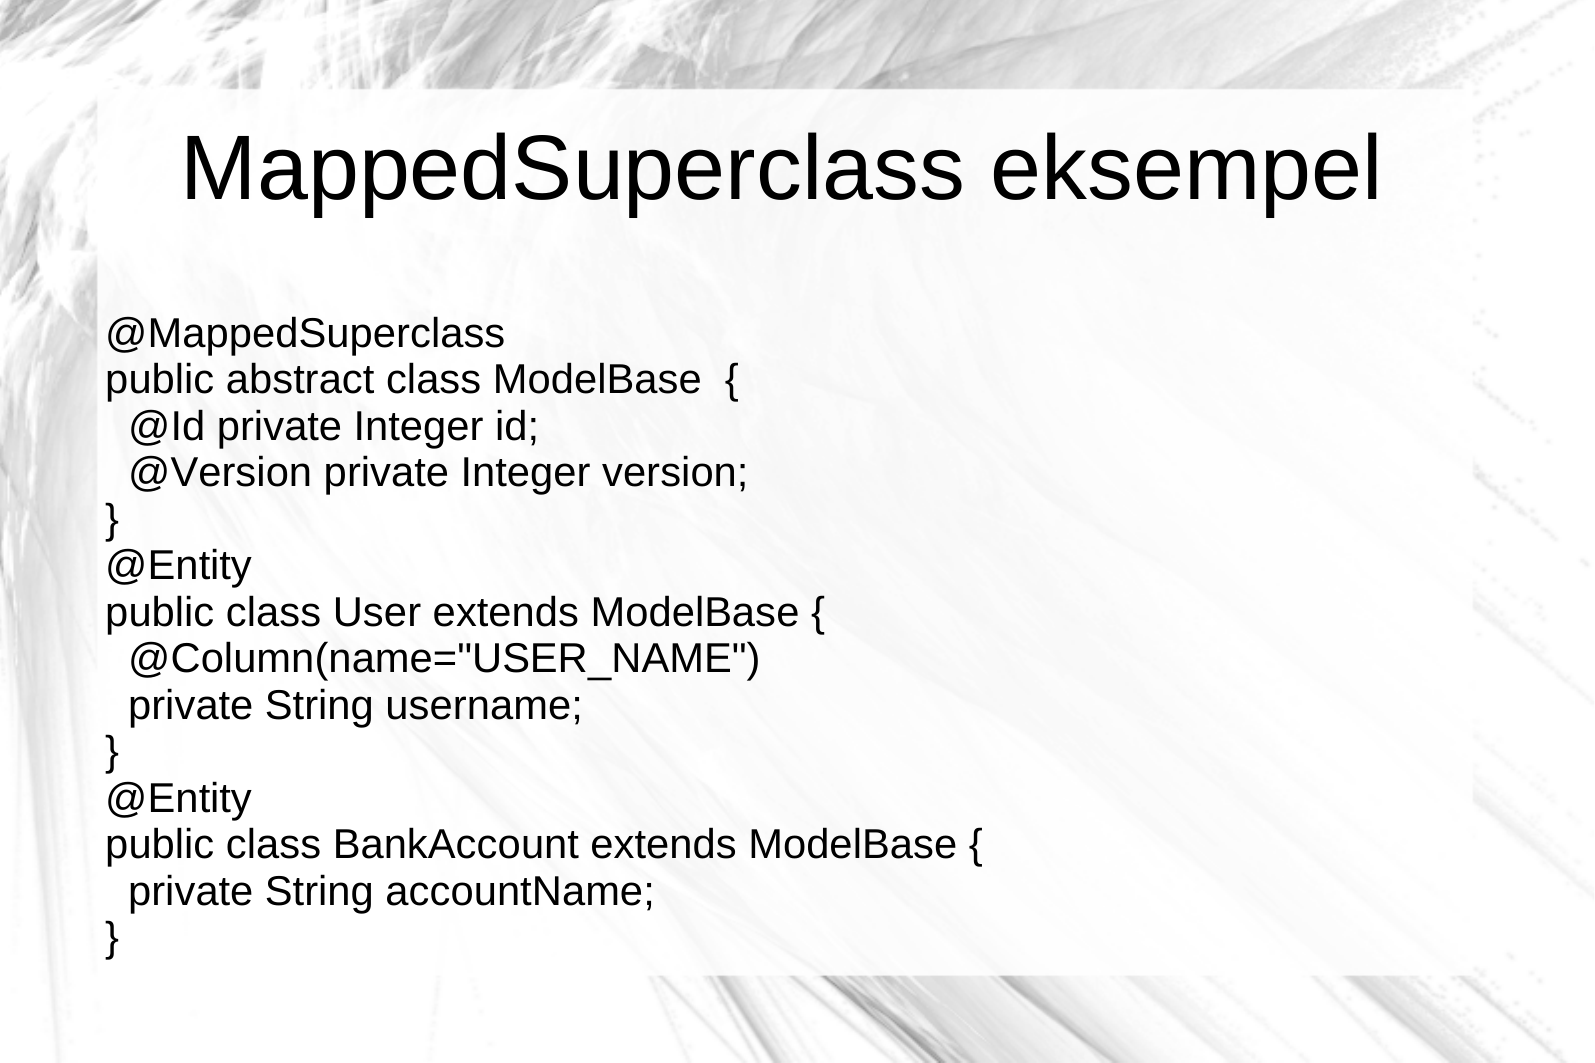

# MappedSuperclass eksempel
@MappedSuperclass
public abstract class ModelBase {
 @Id private Integer id;
 @Version private Integer version;
}
@Entity
public class User extends ModelBase {
 @Column(name="USER_NAME")
 private String username;
}
@Entity
public class BankAccount extends ModelBase {
 private String accountName;
}